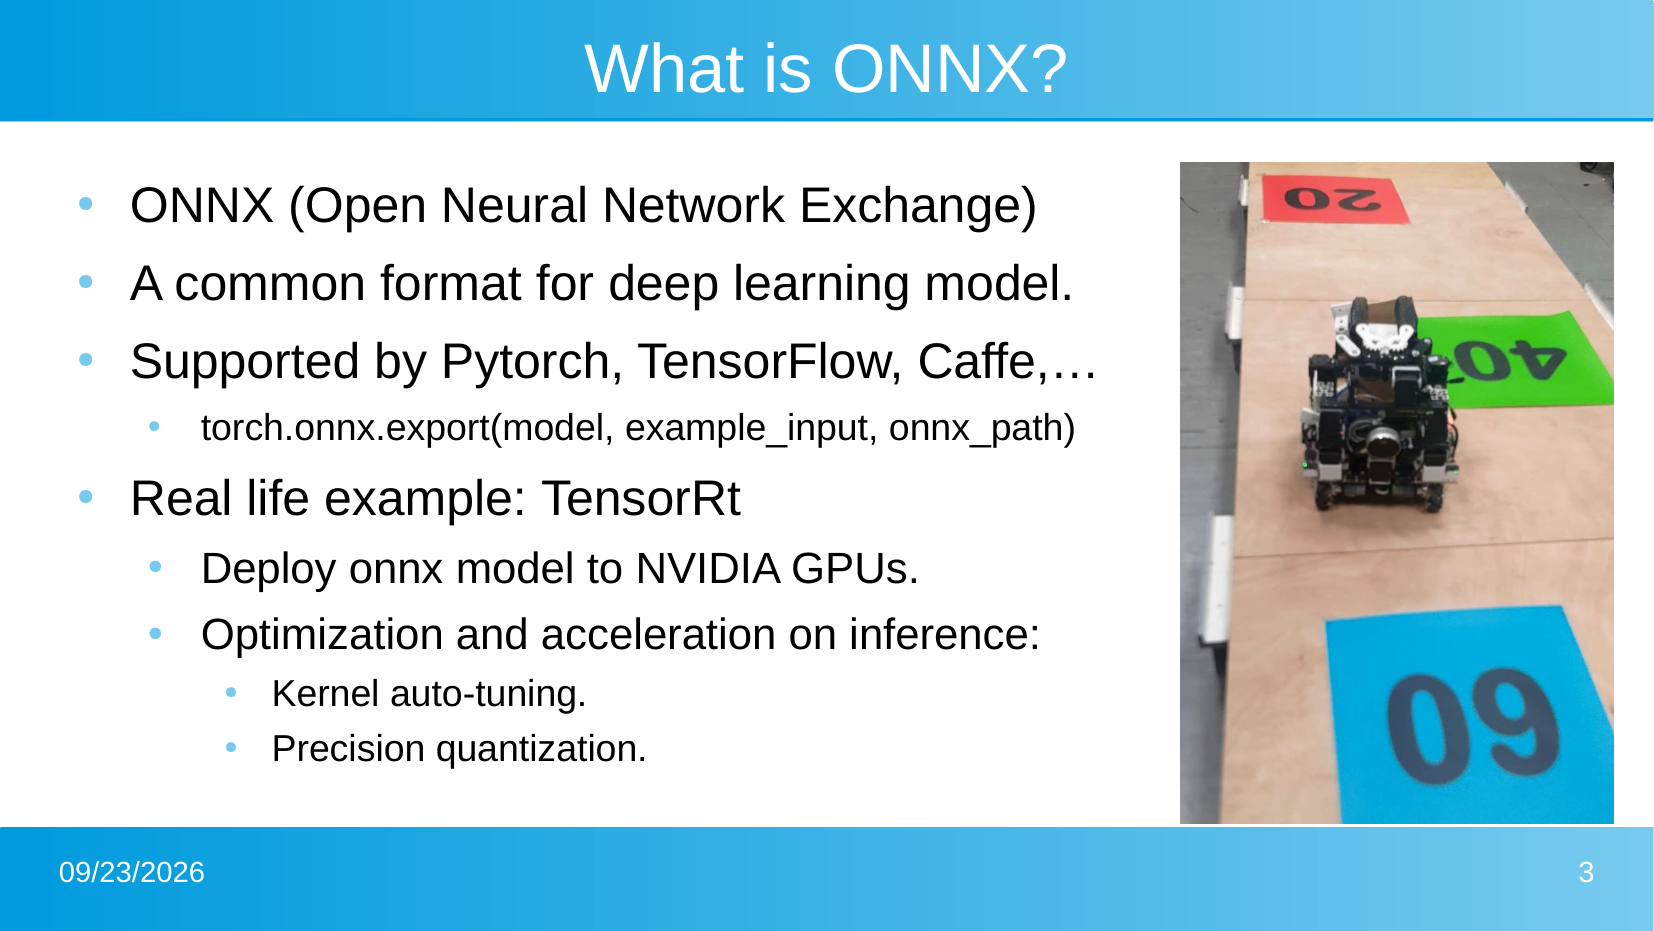

# What is ONNX?
ONNX (Open Neural Network Exchange)
A common format for deep learning model.
Supported by Pytorch, TensorFlow, Caffe,…
torch.onnx.export(model, example_input, onnx_path)
Real life example: TensorRt
Deploy onnx model to NVIDIA GPUs.
Optimization and acceleration on inference:
Kernel auto-tuning.
Precision quantization.
3